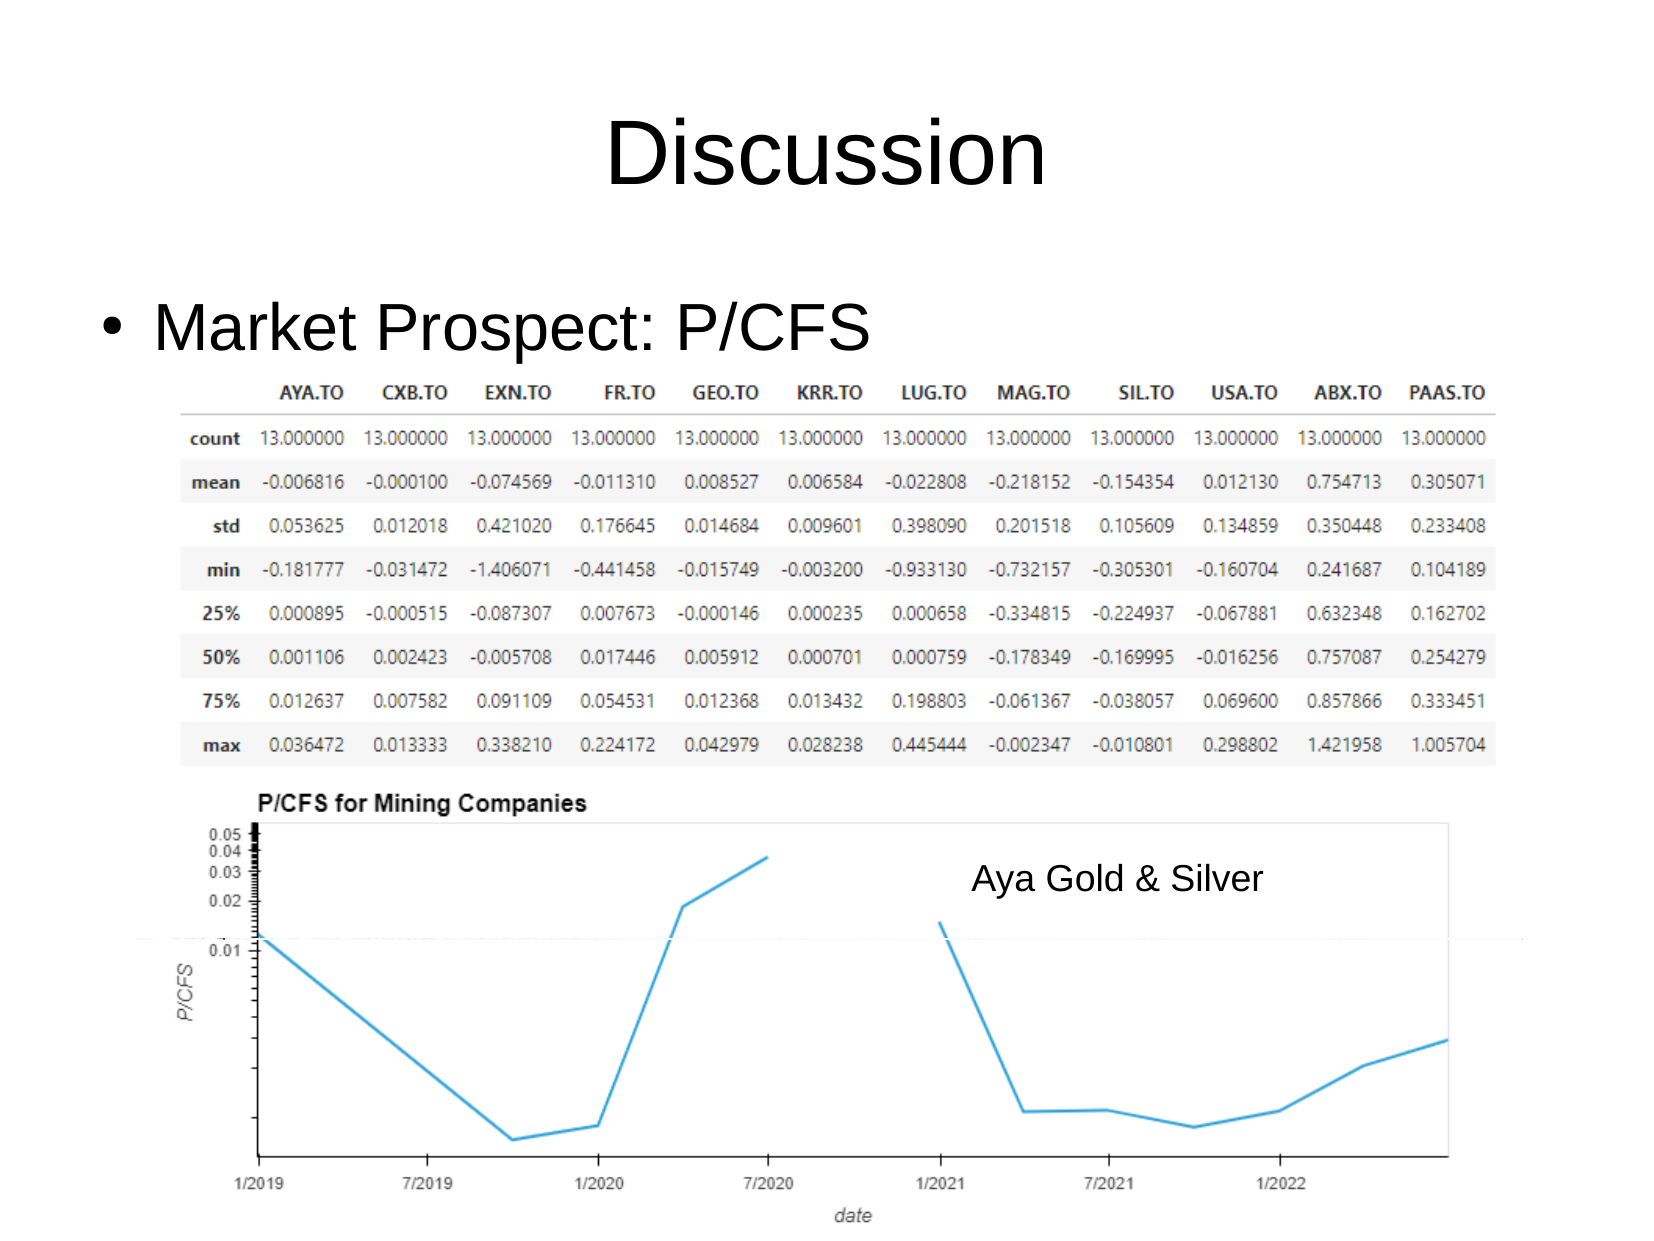

# Discussion
Market Prospect: P/CFS
Aya Gold & Silver